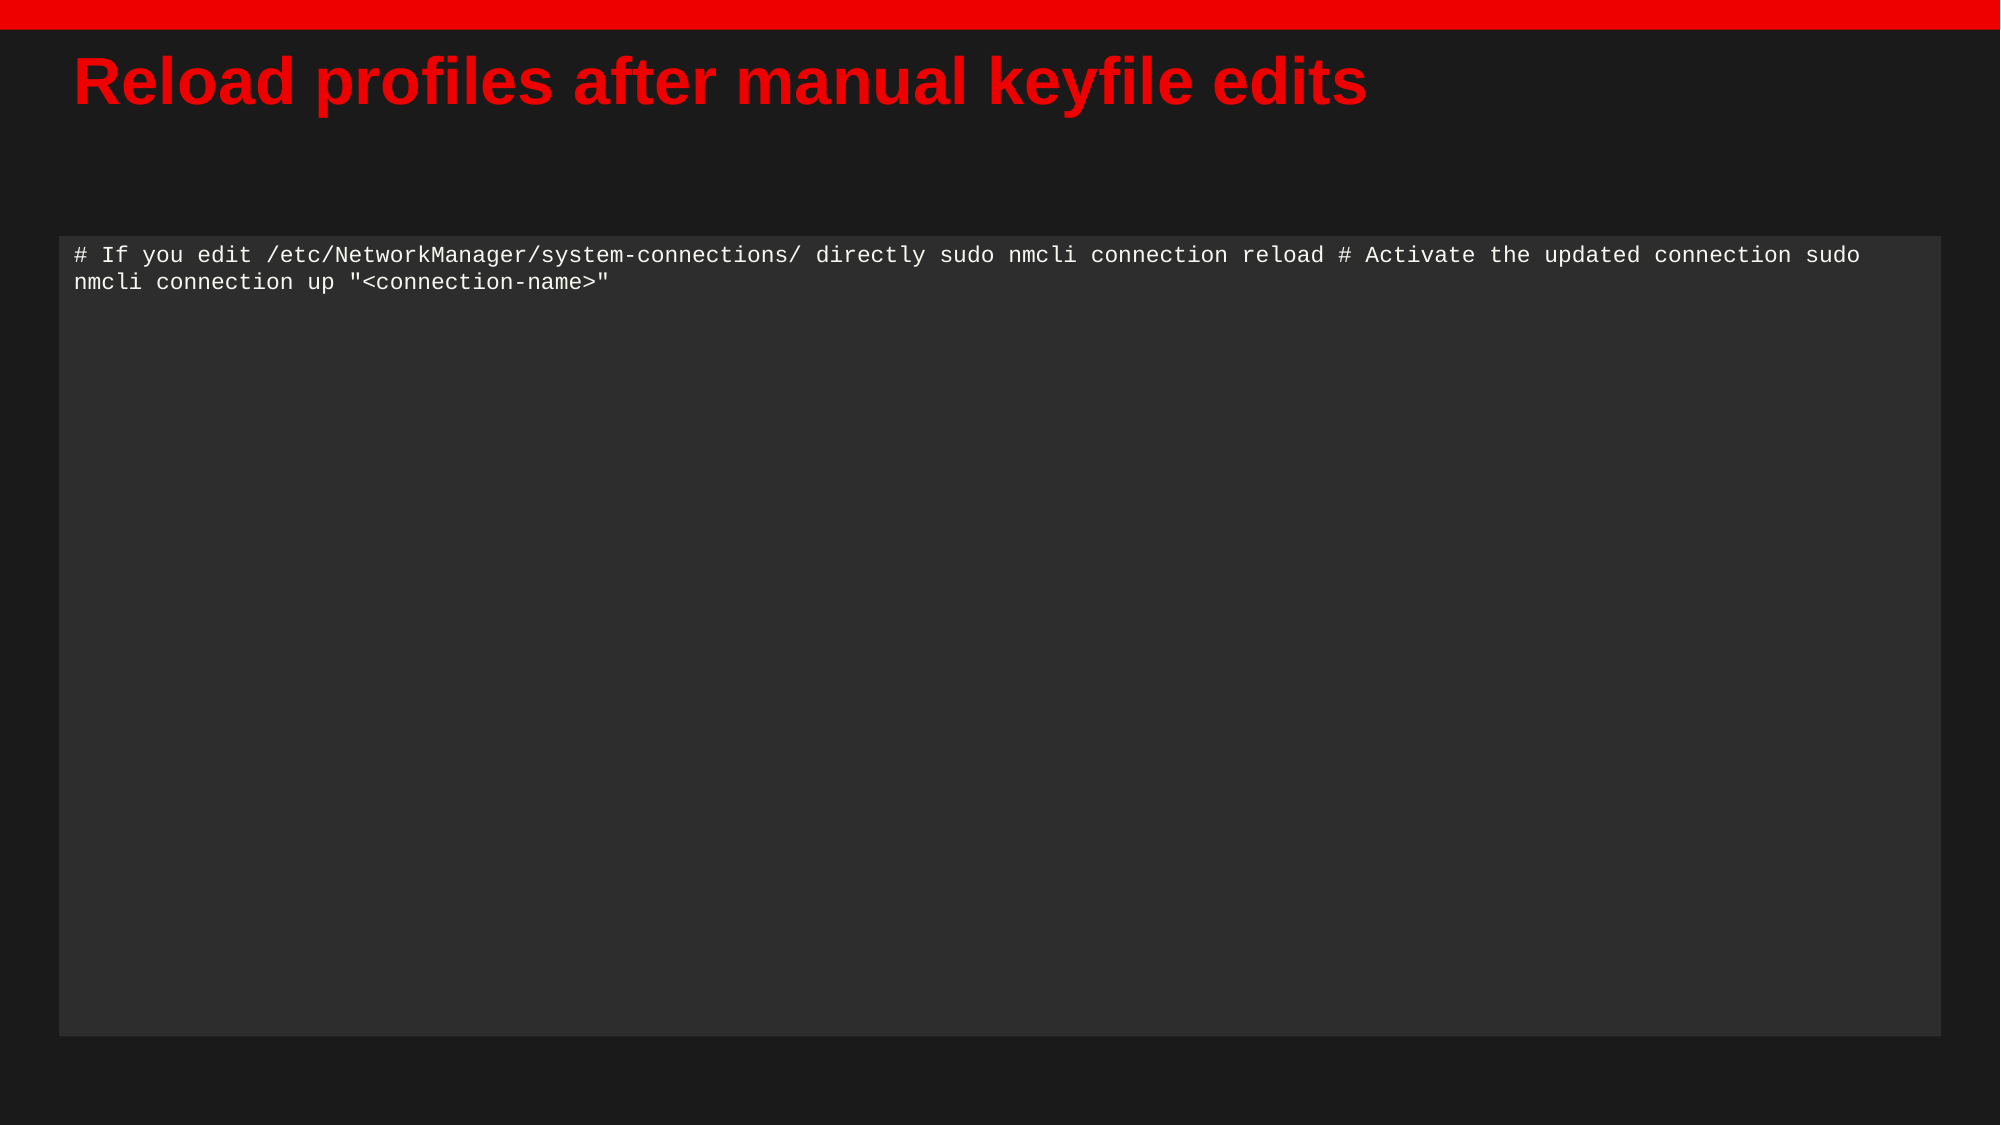

Reload profiles after manual keyfile edits
# If you edit /etc/NetworkManager/system-connections/ directly sudo nmcli connection reload # Activate the updated connection sudo nmcli connection up "<connection-name>"